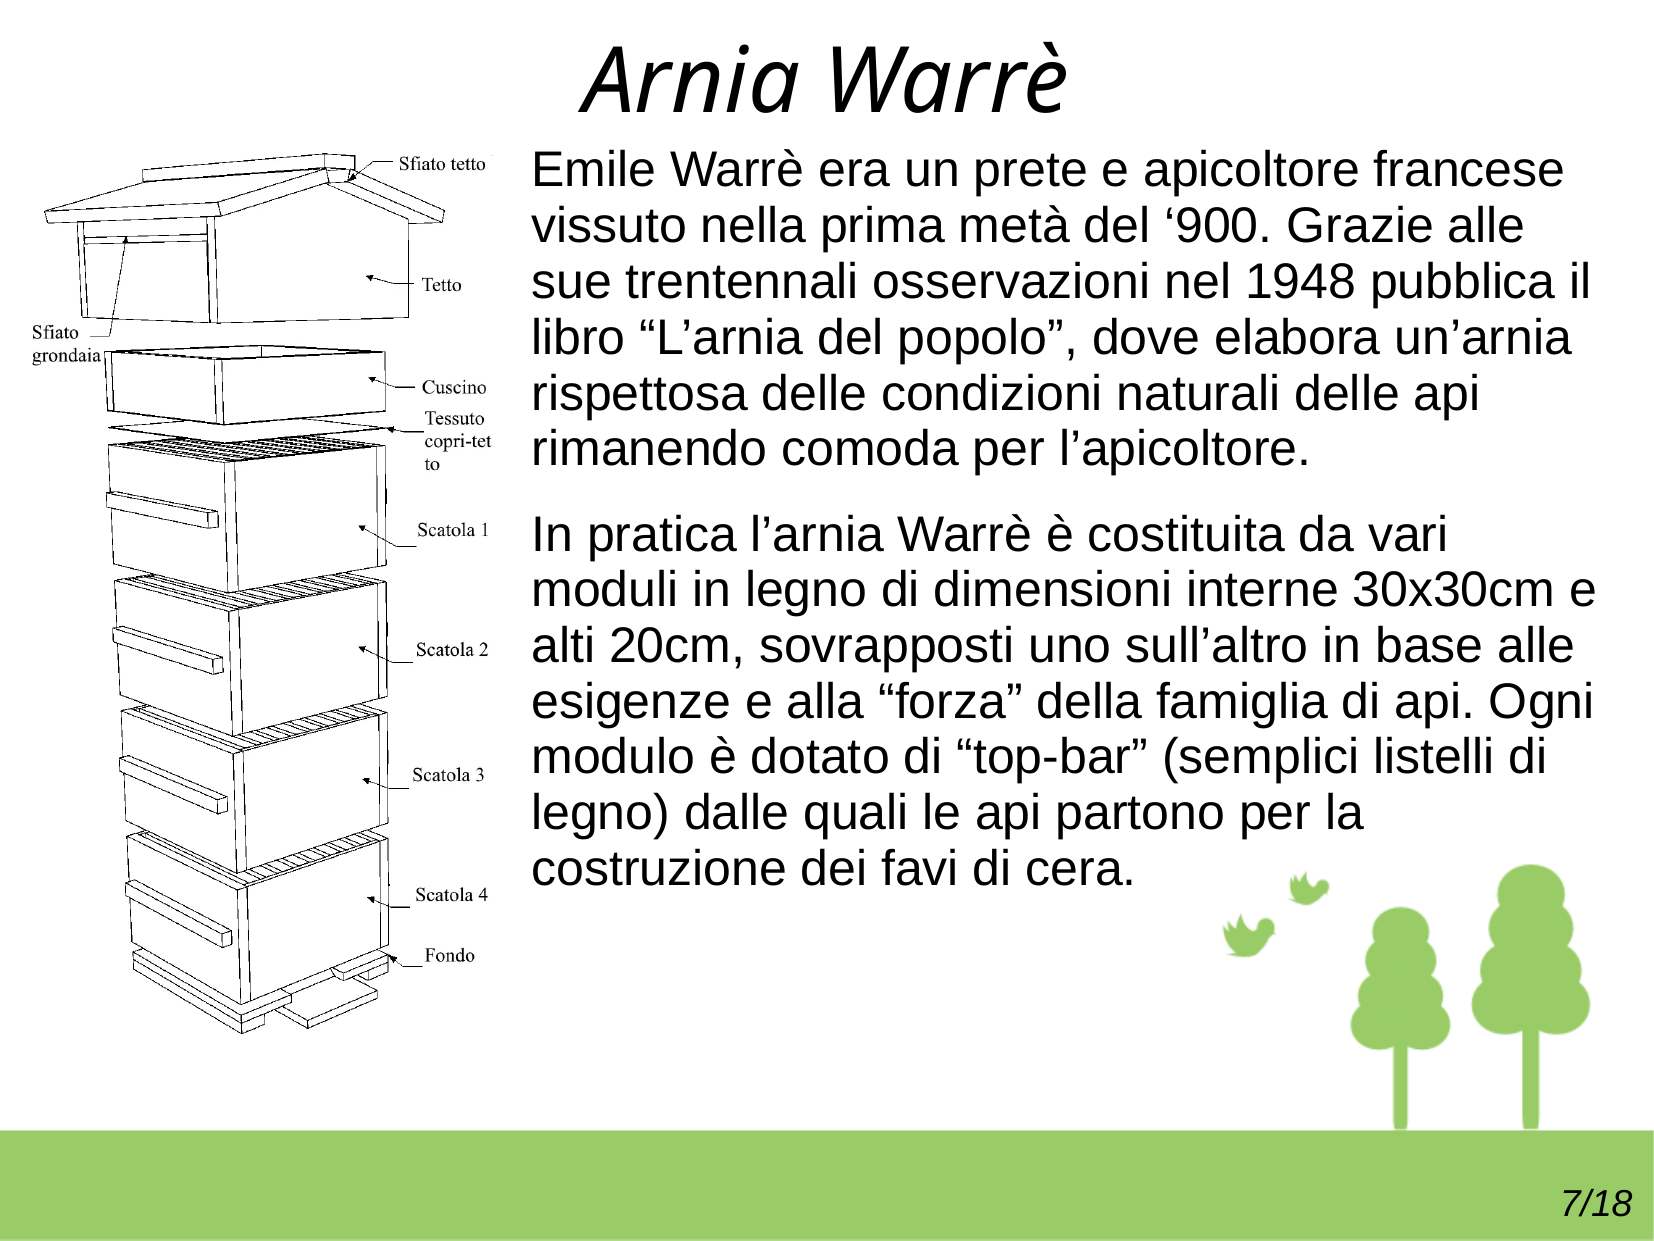

# Arnia Warrè
Emile Warrè era un prete e apicoltore francese vissuto nella prima metà del ‘900. Grazie alle sue trentennali osservazioni nel 1948 pubblica il libro “L’arnia del popolo”, dove elabora un’arnia rispettosa delle condizioni naturali delle api rimanendo comoda per l’apicoltore.
In pratica l’arnia Warrè è costituita da vari moduli in legno di dimensioni interne 30x30cm e alti 20cm, sovrapposti uno sull’altro in base alle esigenze e alla “forza” della famiglia di api. Ogni modulo è dotato di “top-bar” (semplici listelli di legno) dalle quali le api partono per la costruzione dei favi di cera.